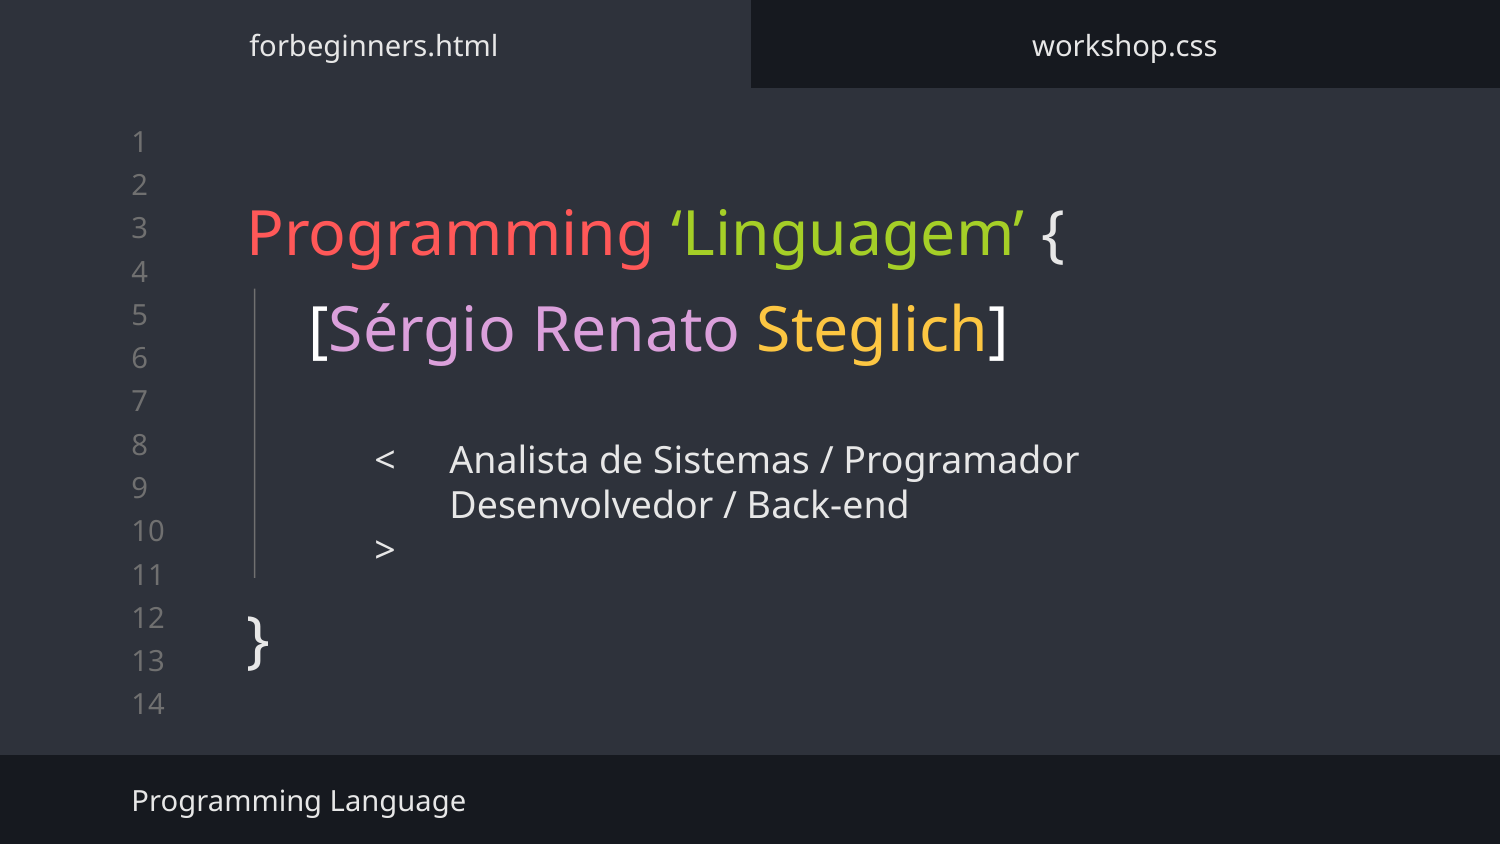

forbeginners.html
workshop.css
# Programming ‘Linguagem’ {
}
[Sérgio Renato Steglich]
<	Analista de Sistemas / Programador
Desenvolvedor / Back-end
>
Programming Language